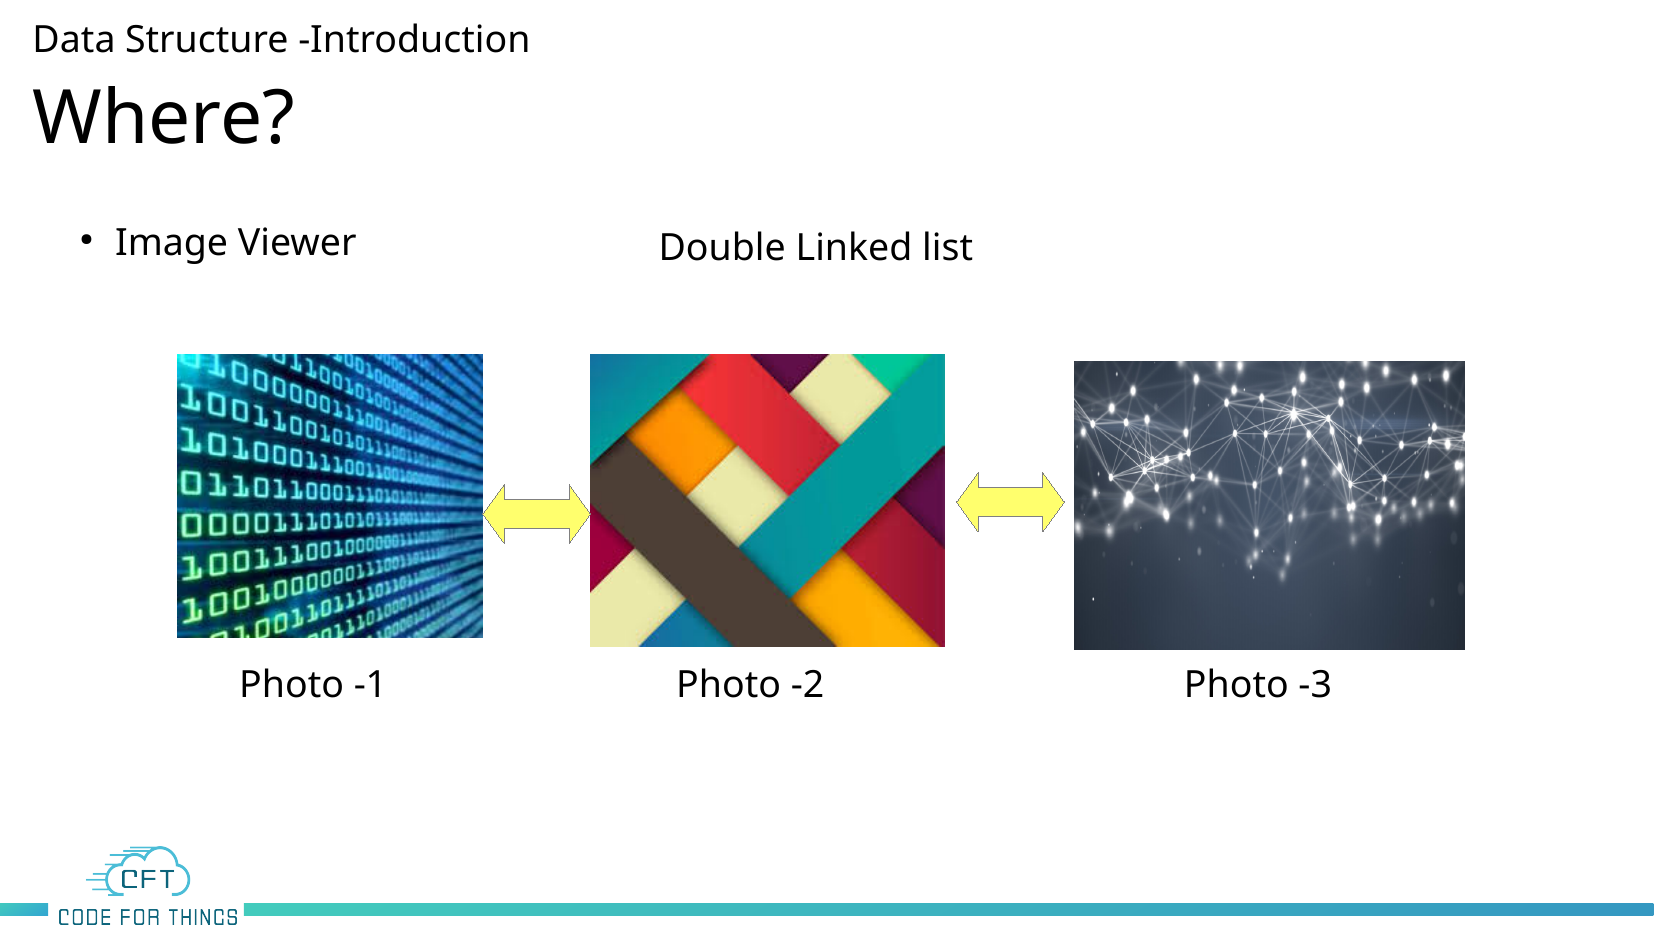

# Data Structure -Introduction Where?
Image Viewer
Double Linked list
Photo -1
Photo -2
Photo -3